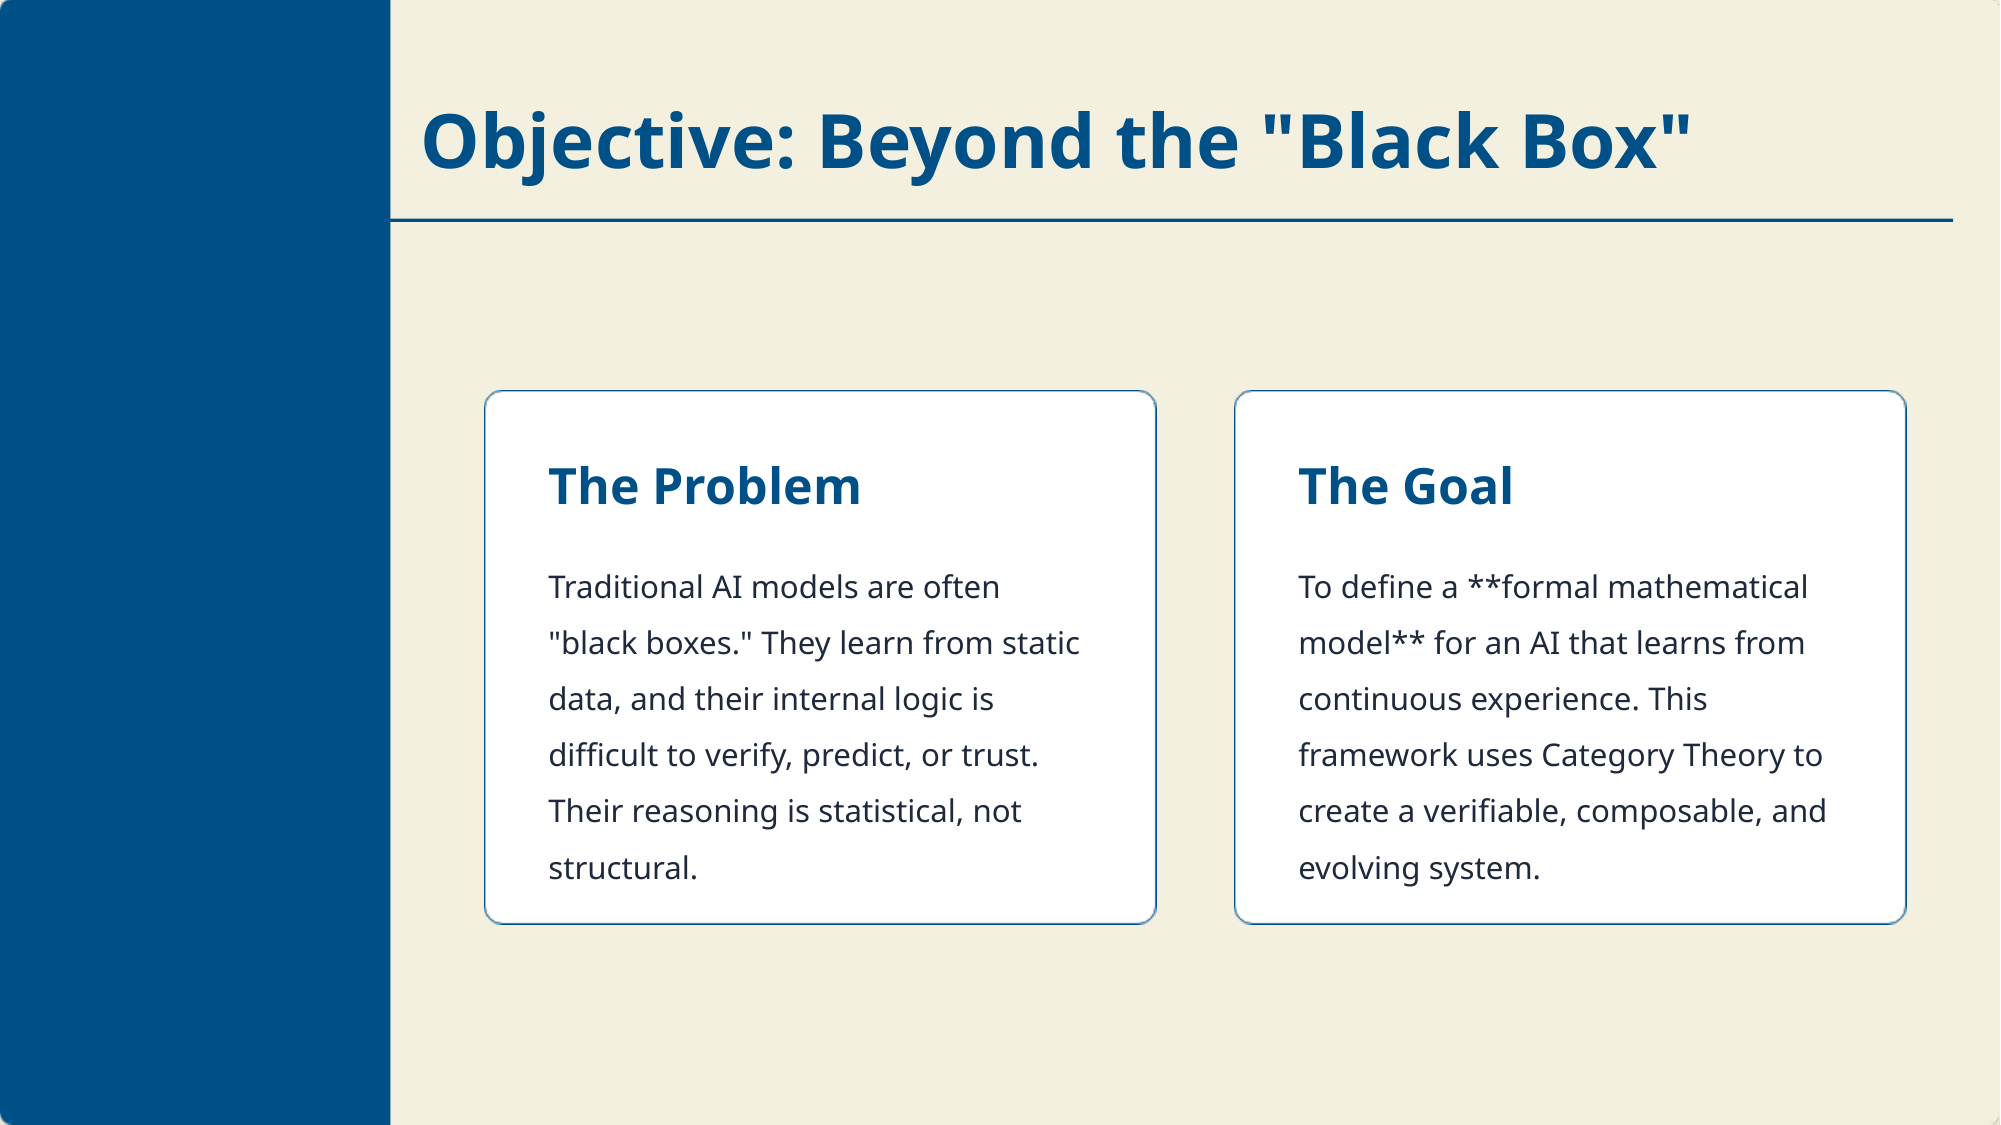

Objective: Beyond the "Black Box"
The Problem
The Goal
Traditional AI models are often "black boxes." They learn from static data, and their internal logic is difficult to verify, predict, or trust. Their reasoning is statistical, not structural.
To define a **formal mathematical model** for an AI that learns from continuous experience. This framework uses Category Theory to create a verifiable, composable, and evolving system.